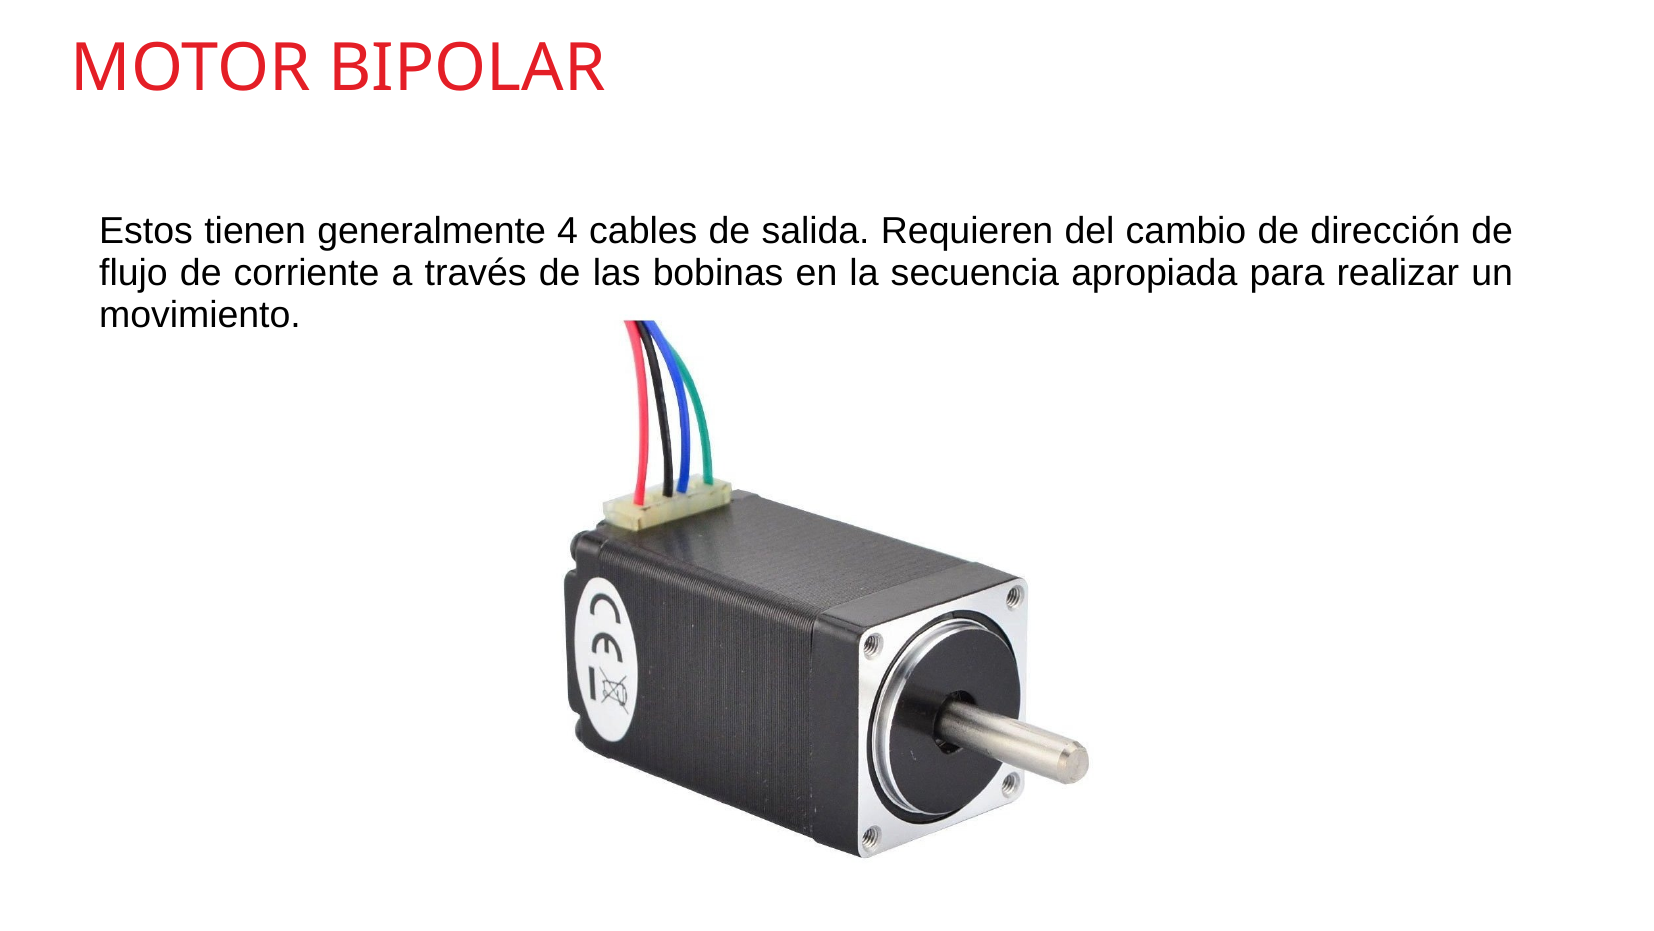

# MOTOR BIPOLAR
Estos tienen generalmente 4 cables de salida. Requieren del cambio de dirección de flujo de corriente a través de las bobinas en la secuencia apropiada para realizar un movimiento.